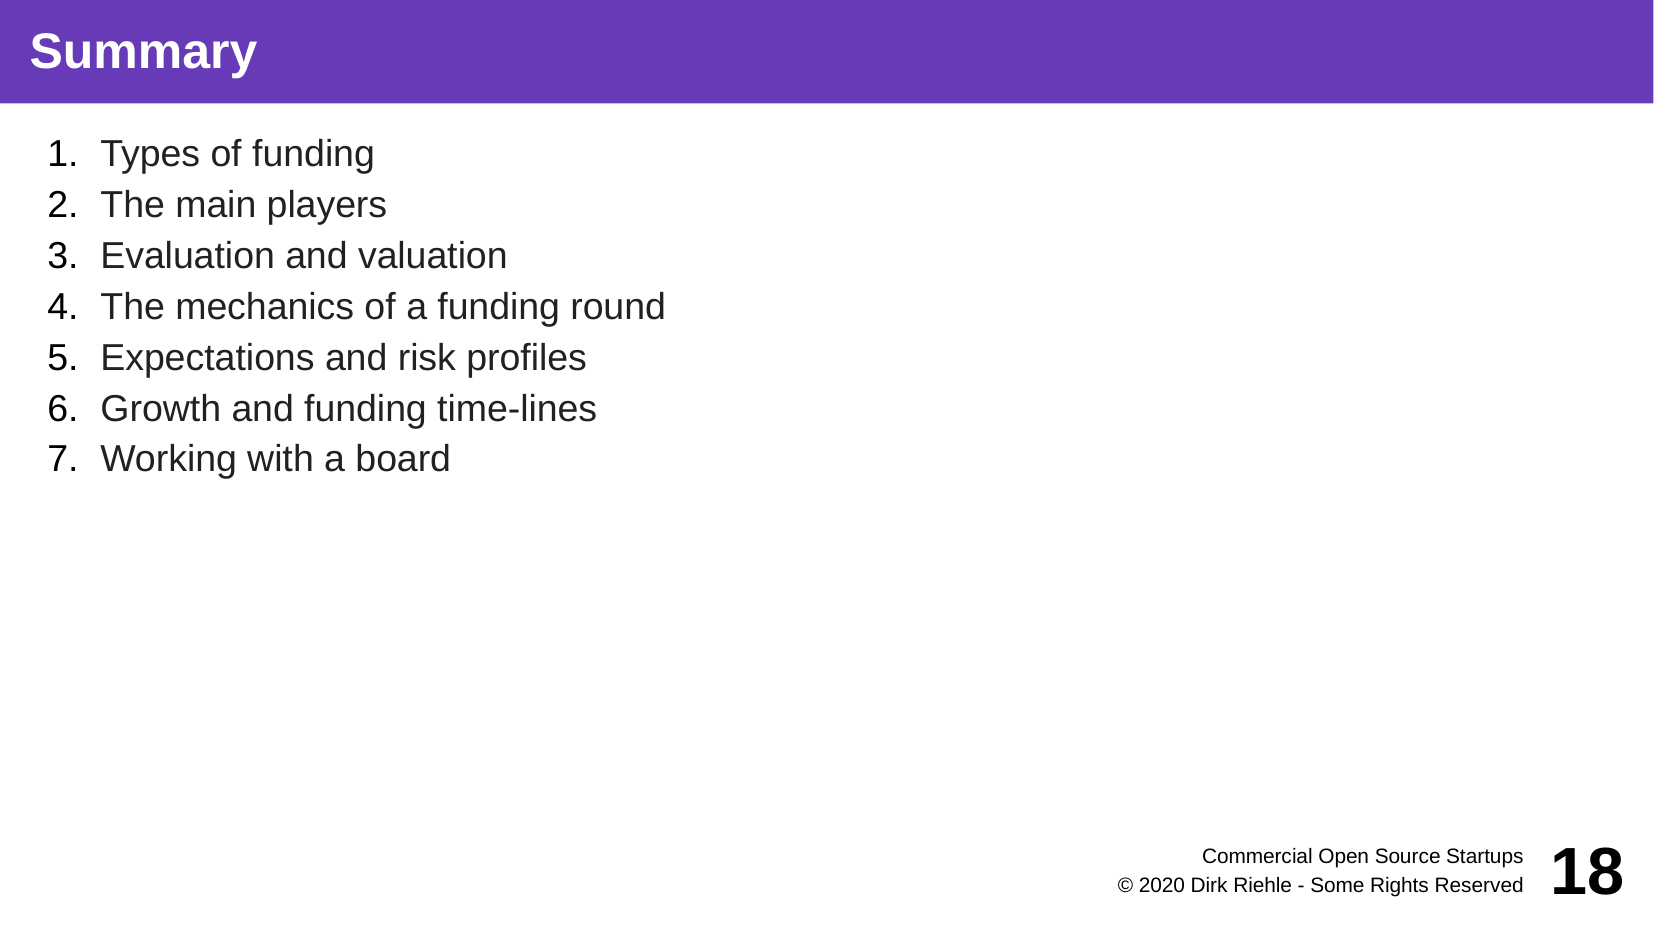

# Summary
Types of funding
The main players
Evaluation and valuation
The mechanics of a funding round
Expectations and risk profiles
Growth and funding time-lines
Working with a board
Commercial Open Source Startups
18
© 2020 Dirk Riehle - Some Rights Reserved